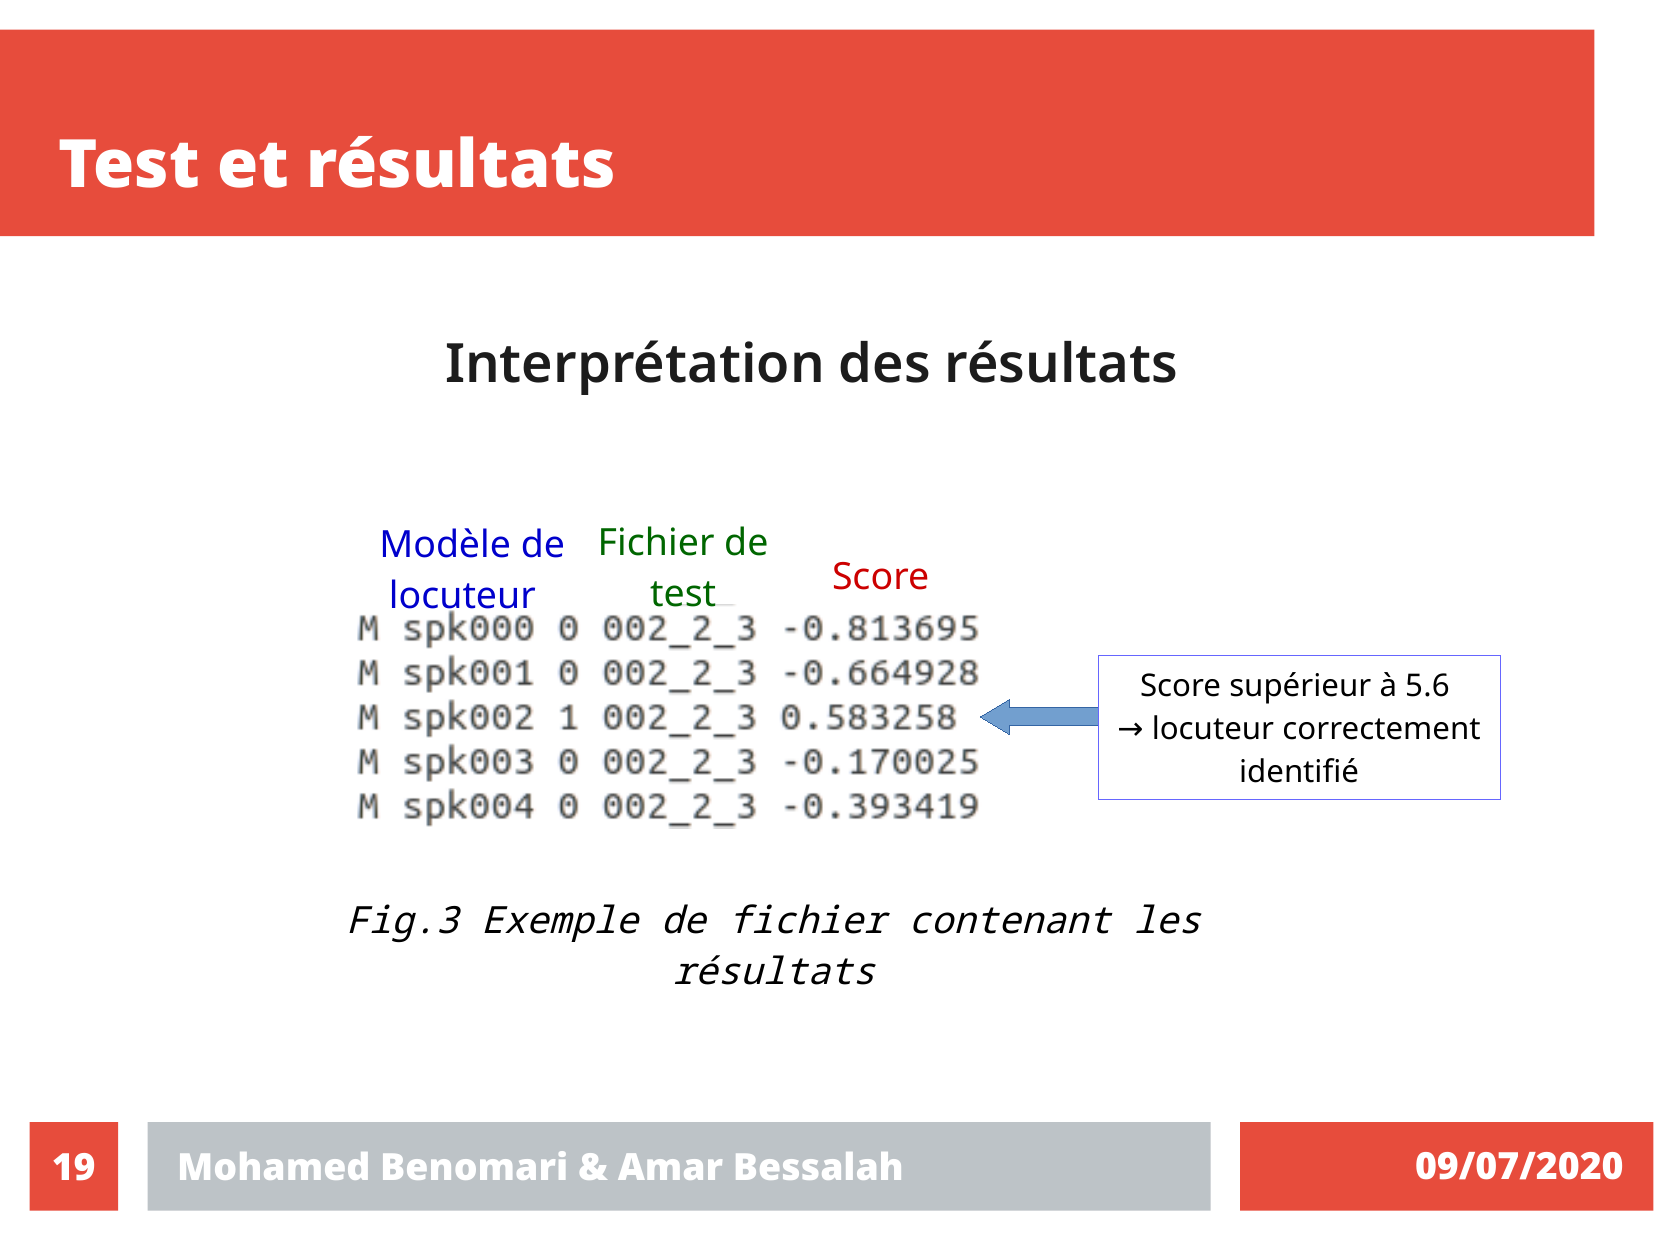

# Test et résultats
Interprétation des résultats
Fichier de test
Modèle de locuteur
Score
Score supérieur à 5.6
→ locuteur correctement identifié
Fig.3 Exemple de fichier contenant les résultats
19
Mohamed Benomari & Amar Bessalah
09/07/2020